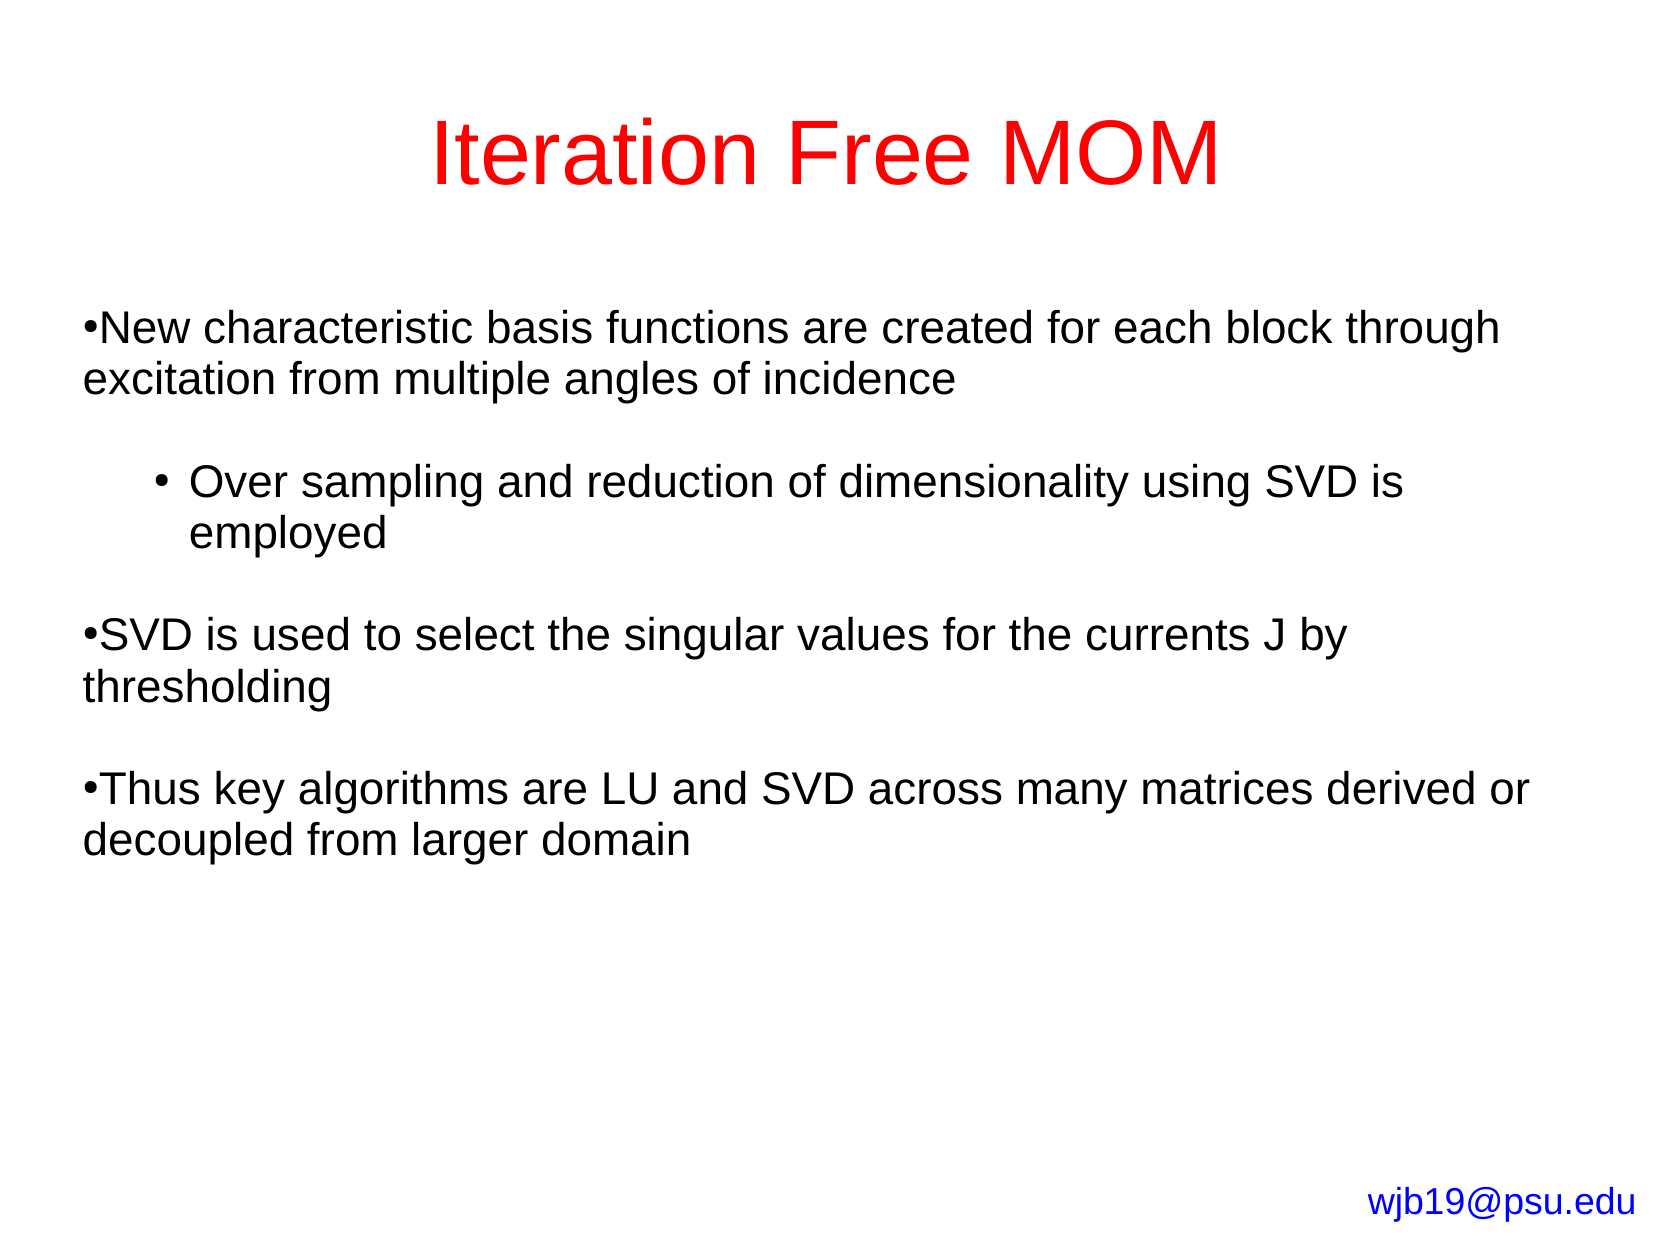

# Iteration Free MOM
New characteristic basis functions are created for each block through excitation from multiple angles of incidence
Over sampling and reduction of dimensionality using SVD is employed
SVD is used to select the singular values for the currents J by thresholding
Thus key algorithms are LU and SVD across many matrices derived or decoupled from larger domain
wjb19@psu.edu